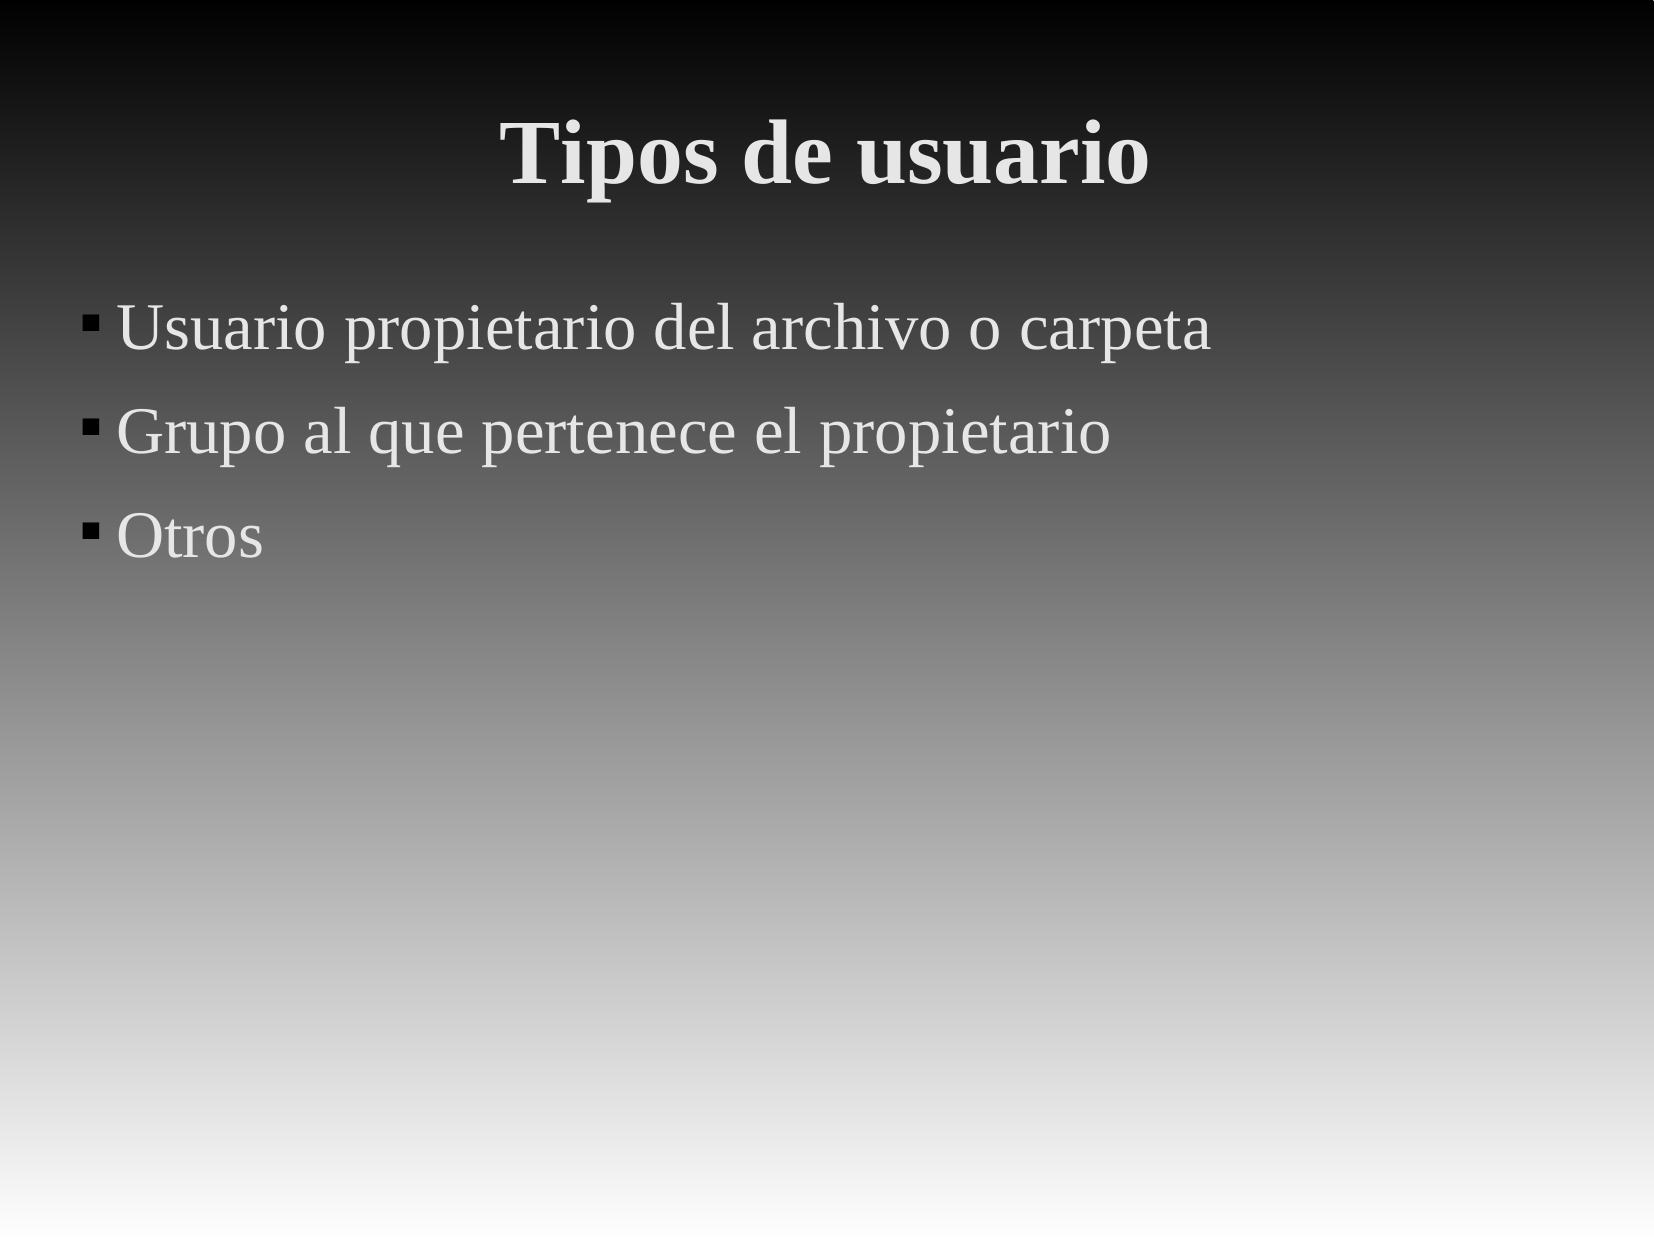

# Tipos de usuario
 Usuario propietario del archivo o carpeta
 Grupo al que pertenece el propietario
 Otros